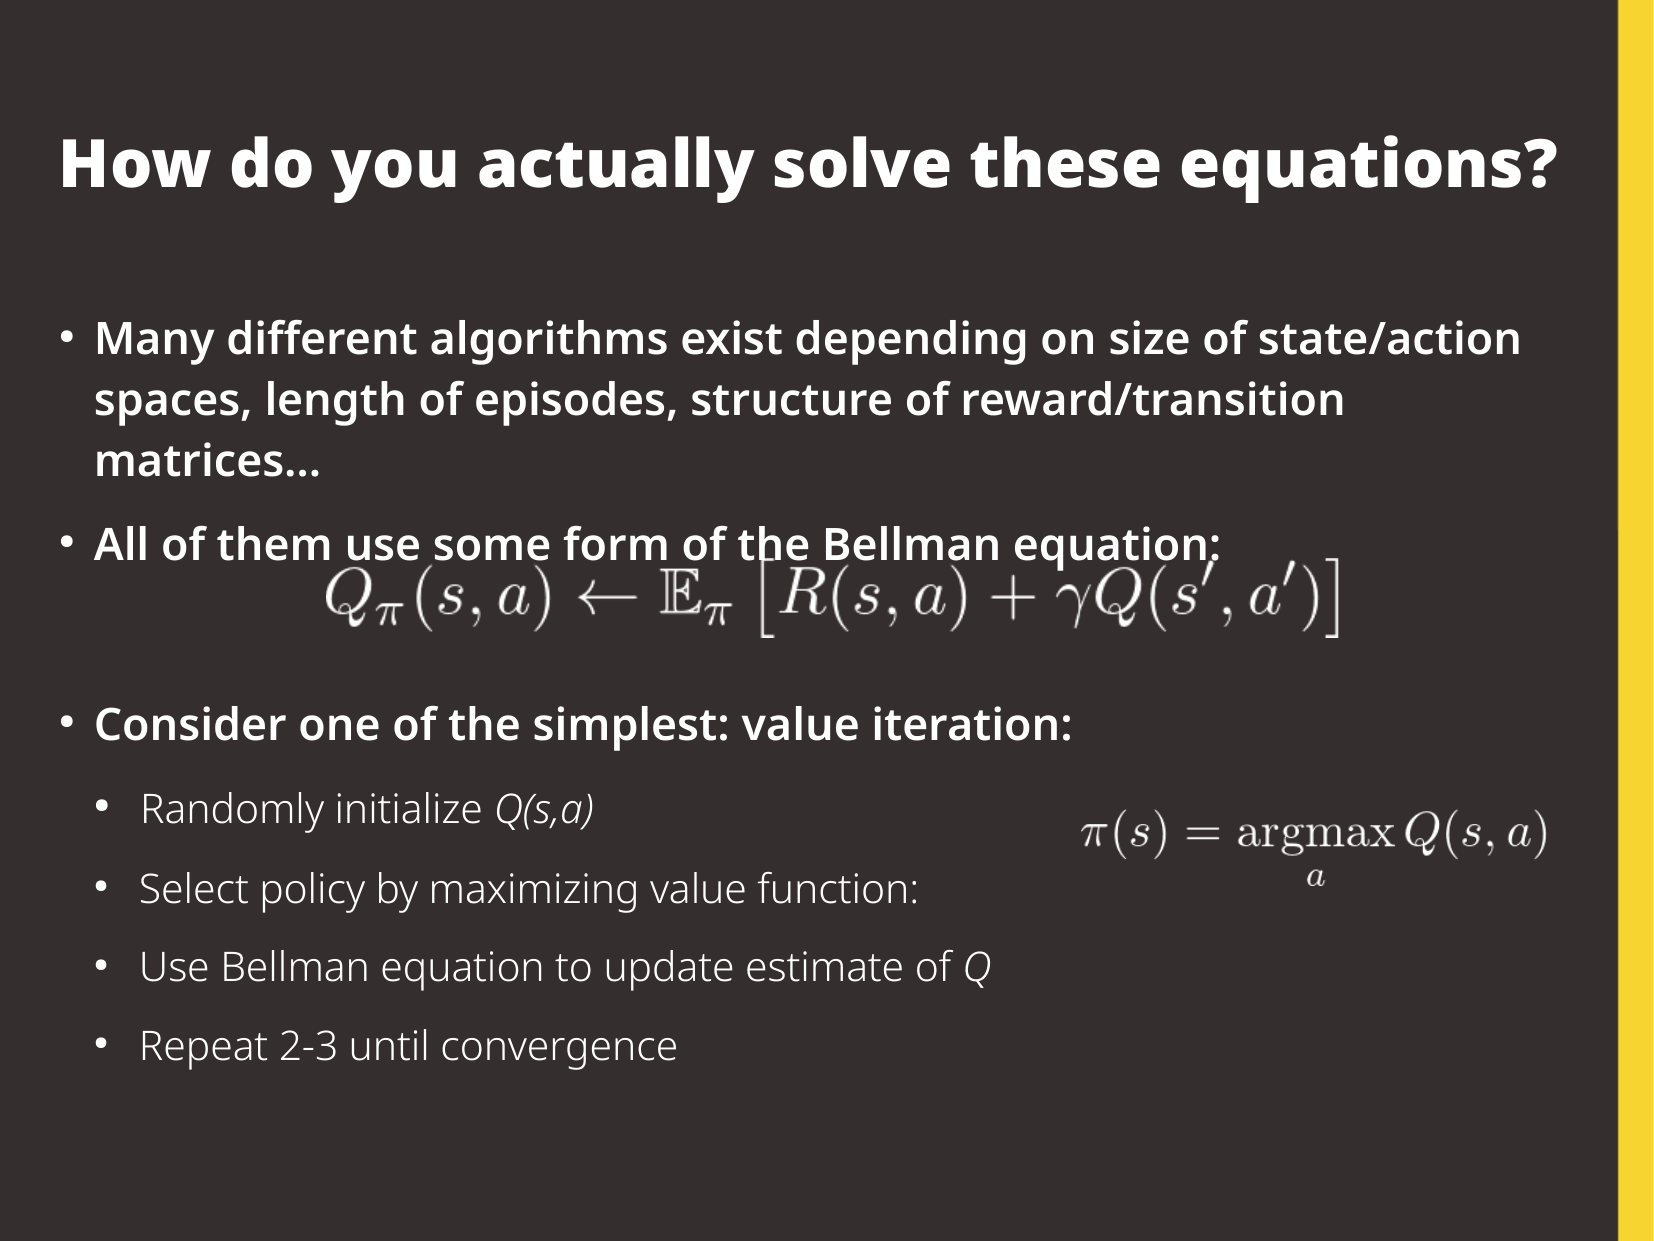

# How do you actually solve these equations?
Many different algorithms exist depending on size of state/action spaces, length of episodes, structure of reward/transition matrices…
All of them use some form of the Bellman equation:
Consider one of the simplest: value iteration:
 Randomly initialize Q(s,a)
 Select policy by maximizing value function:
 Use Bellman equation to update estimate of Q
 Repeat 2-3 until convergence